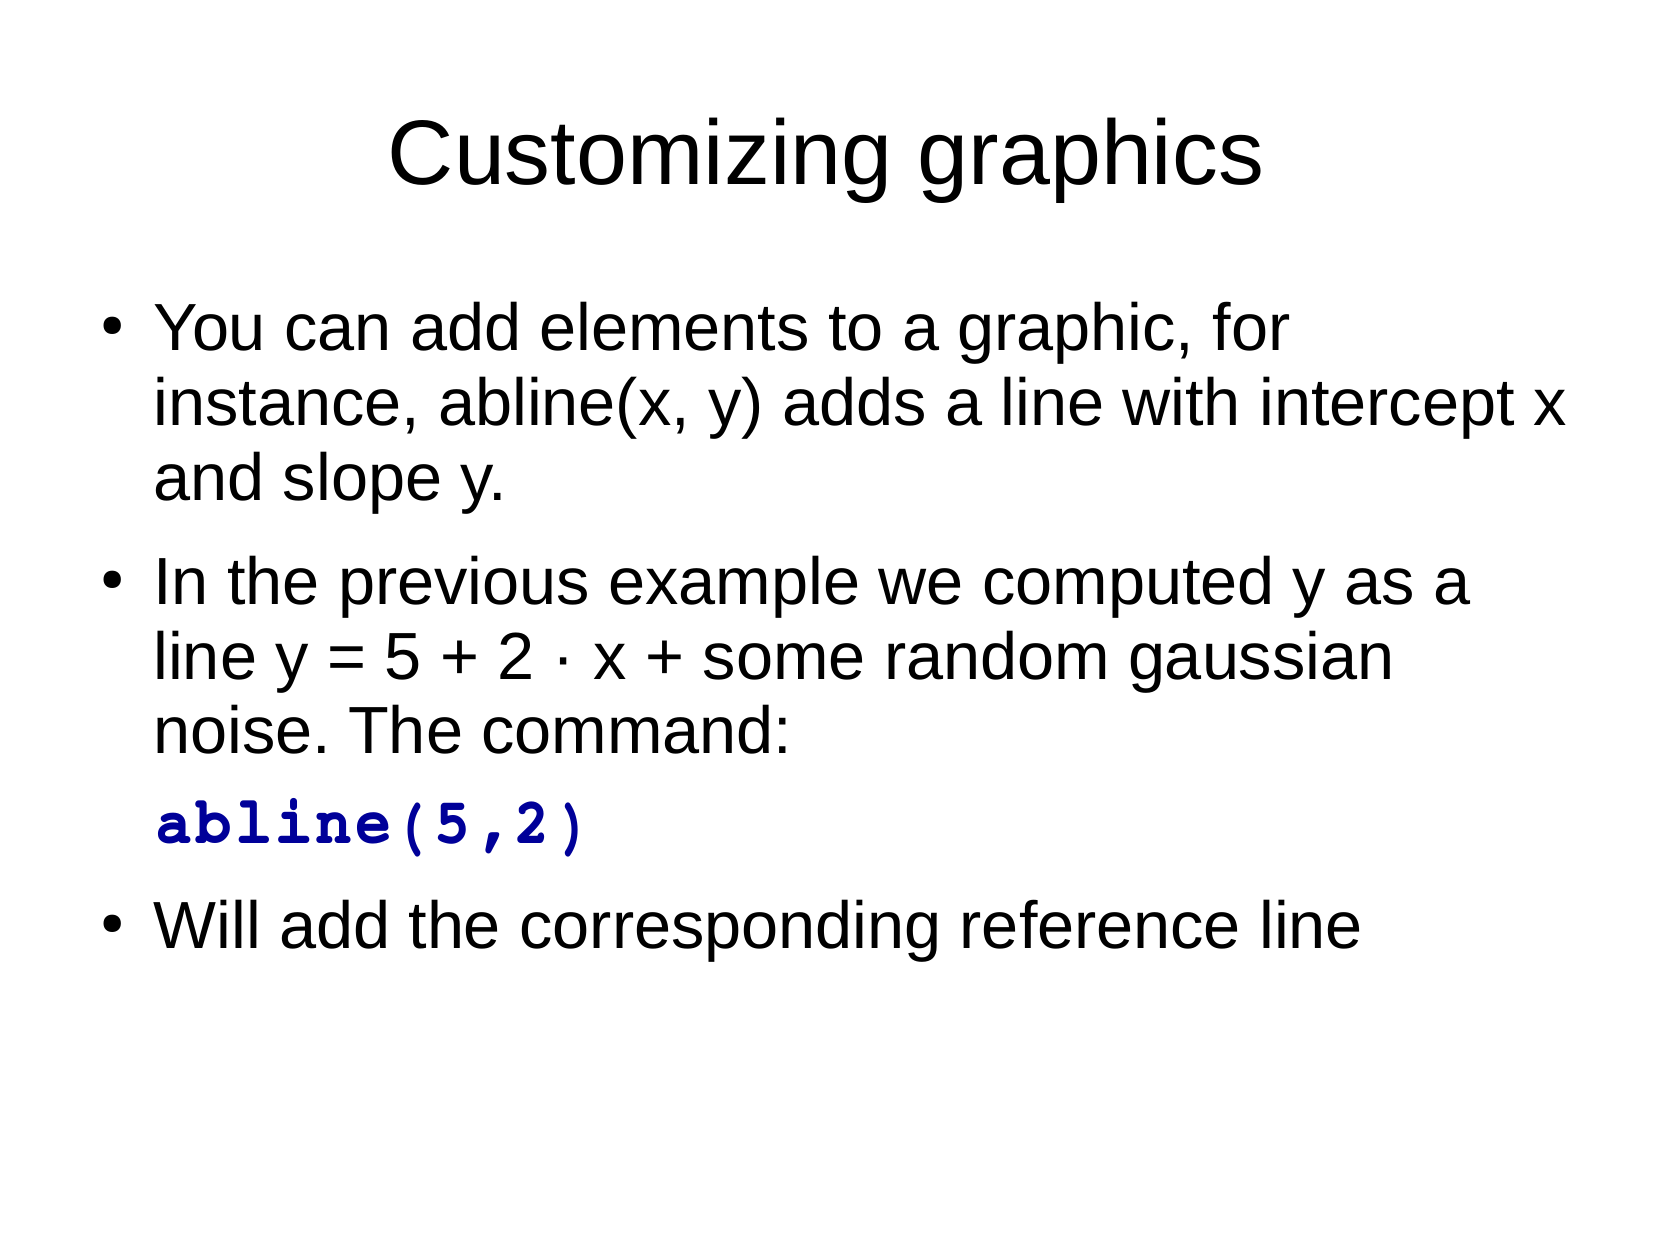

# Customizing graphics
You can add elements to a graphic, for instance, abline(x, y) adds a line with intercept x and slope y.
In the previous example we computed y as a line y = 5 + 2 · x + some random gaussian noise. The command:
abline(5,2)
Will add the corresponding reference line